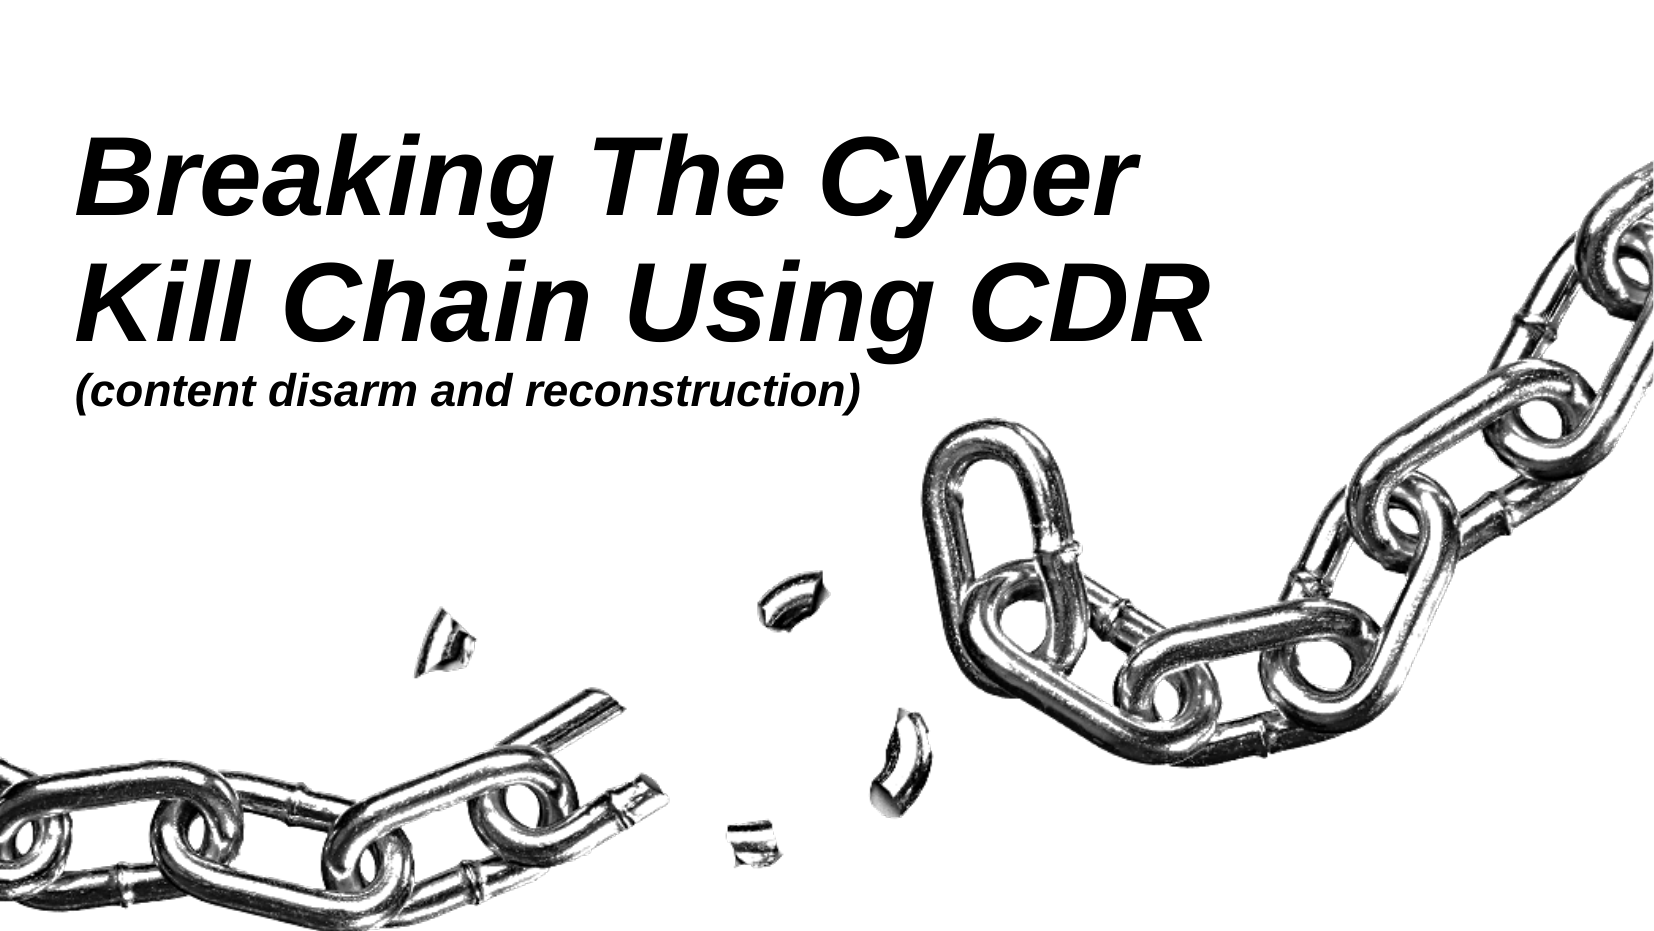

Breaking The Cyber Kill Chain Using CDR
(content disarm and reconstruction)